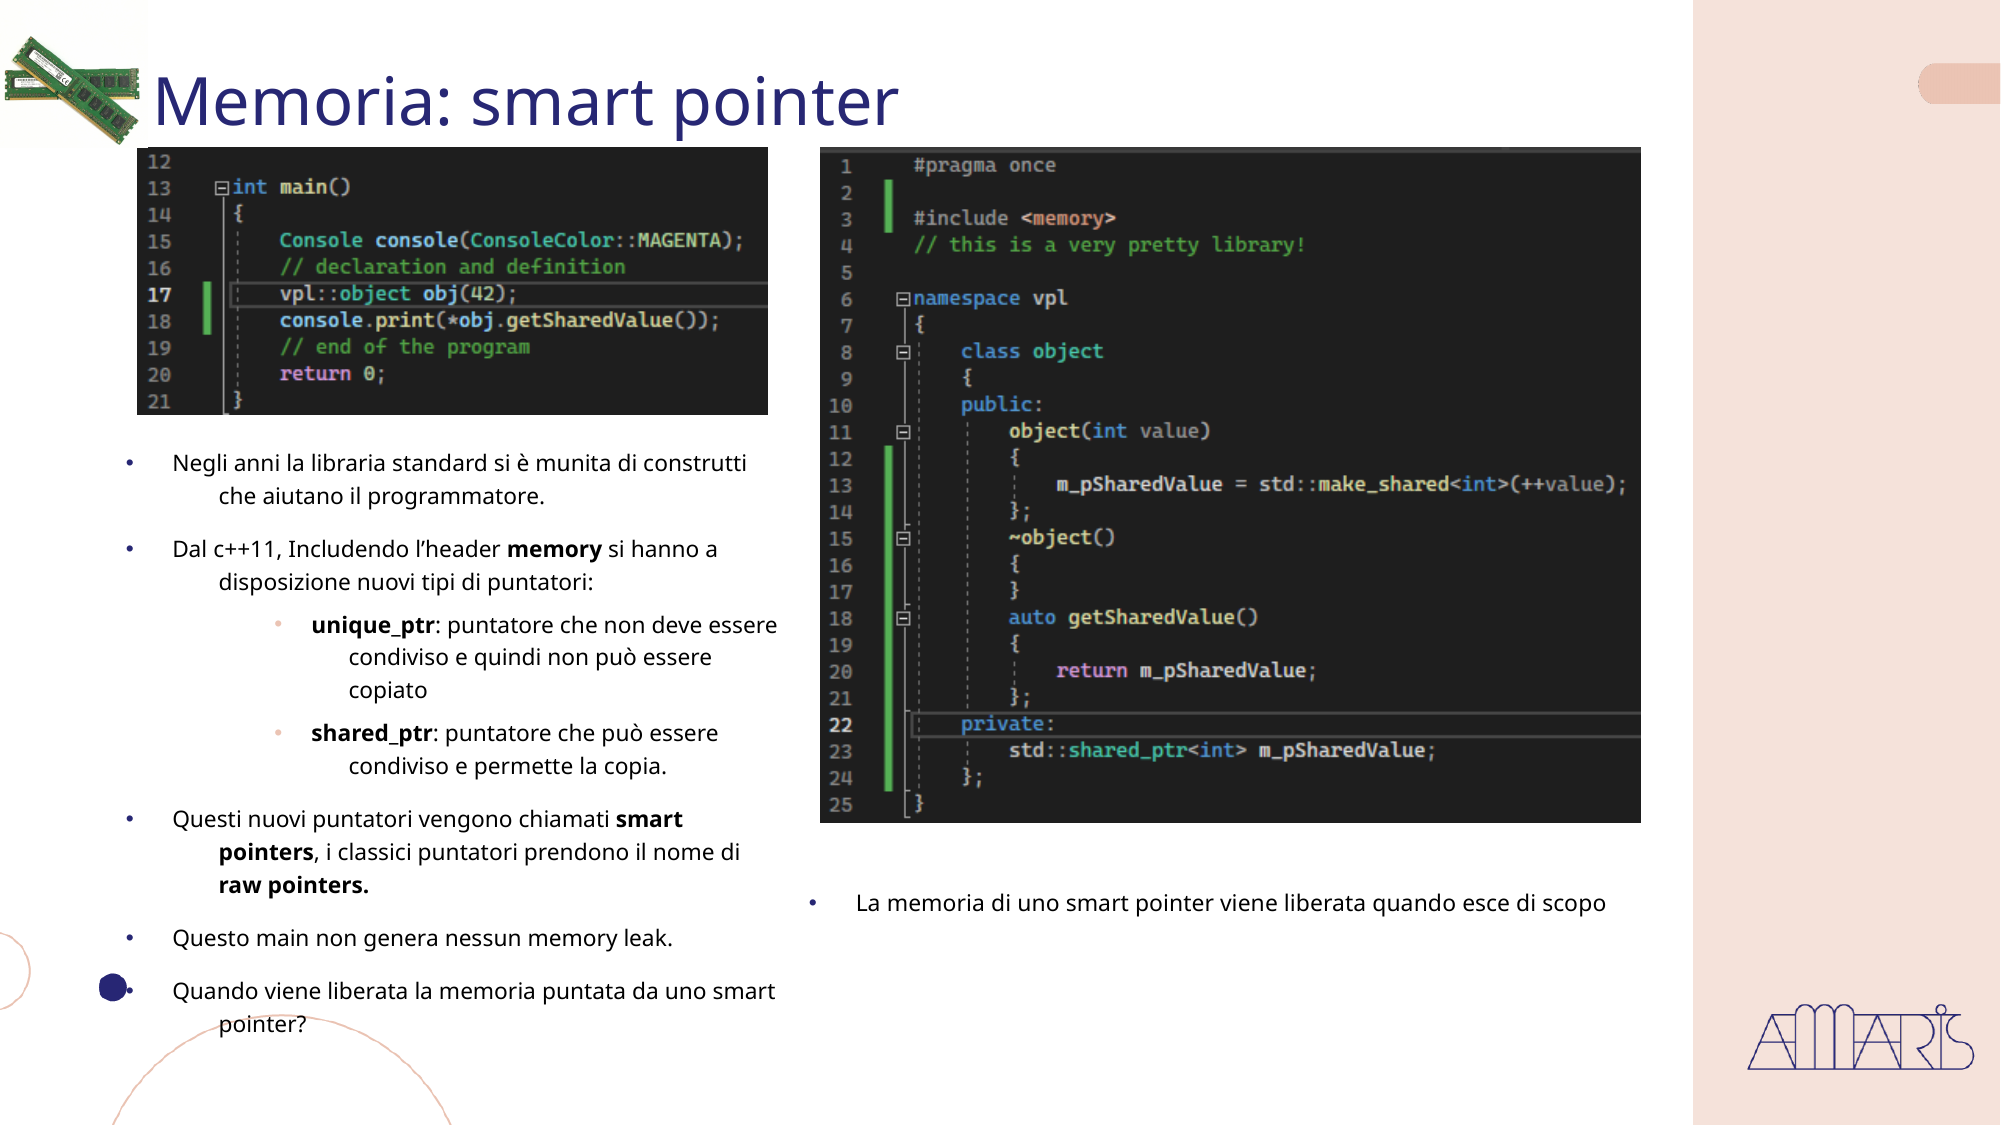

# Memoria: smart pointer
Negli anni la libraria standard si è munita di construtti che aiutano il programmatore.
Dal c++11, Includendo l’header memory si hanno a disposizione nuovi tipi di puntatori:
unique_ptr: puntatore che non deve essere condiviso e quindi non può essere copiato
shared_ptr: puntatore che può essere condiviso e permette la copia.
Questi nuovi puntatori vengono chiamati smart pointers, i classici puntatori prendono il nome di raw pointers.
Questo main non genera nessun memory leak.
Quando viene liberata la memoria puntata da uno smart pointer?
La memoria di uno smart pointer viene liberata quando esce di scopo